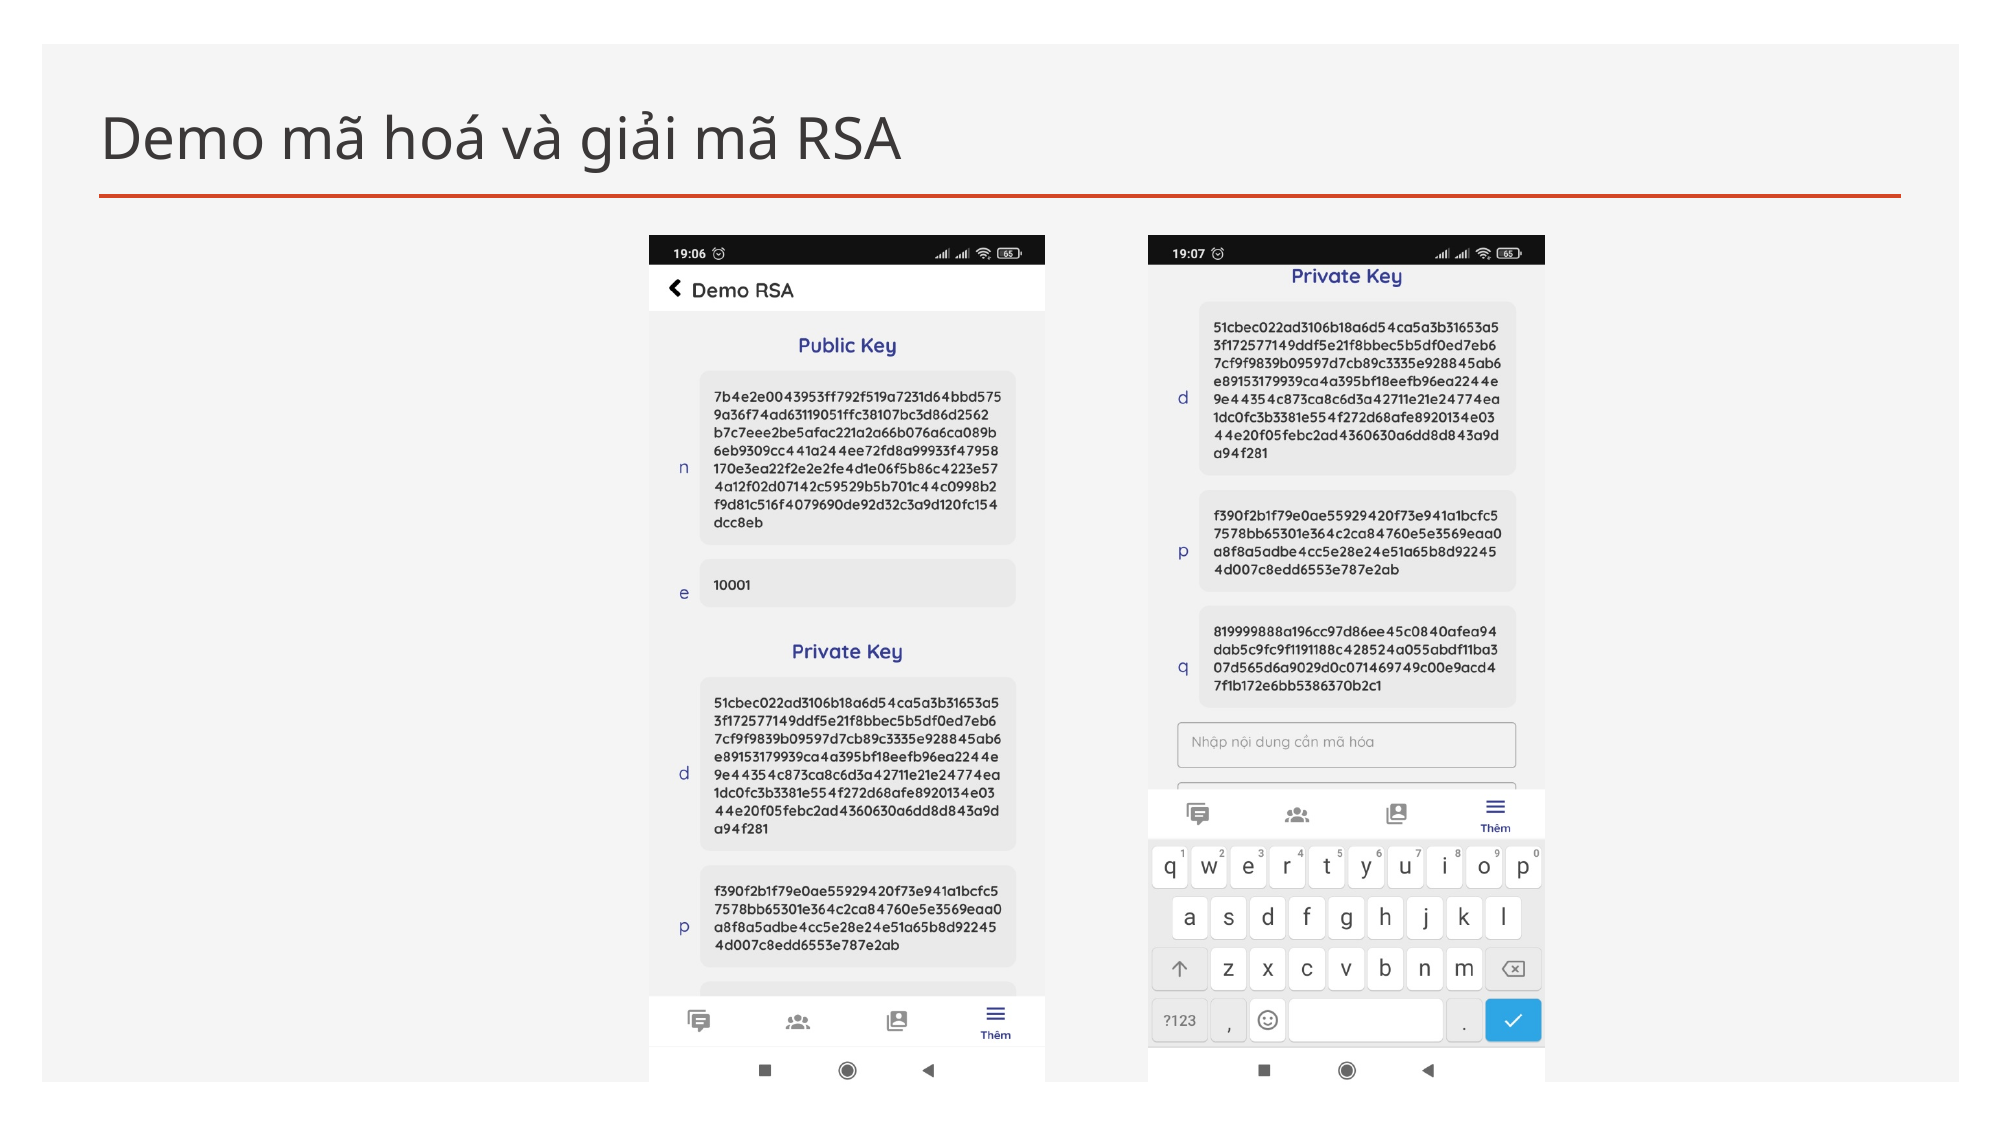

# Demo mã hoá và giải mã RSA